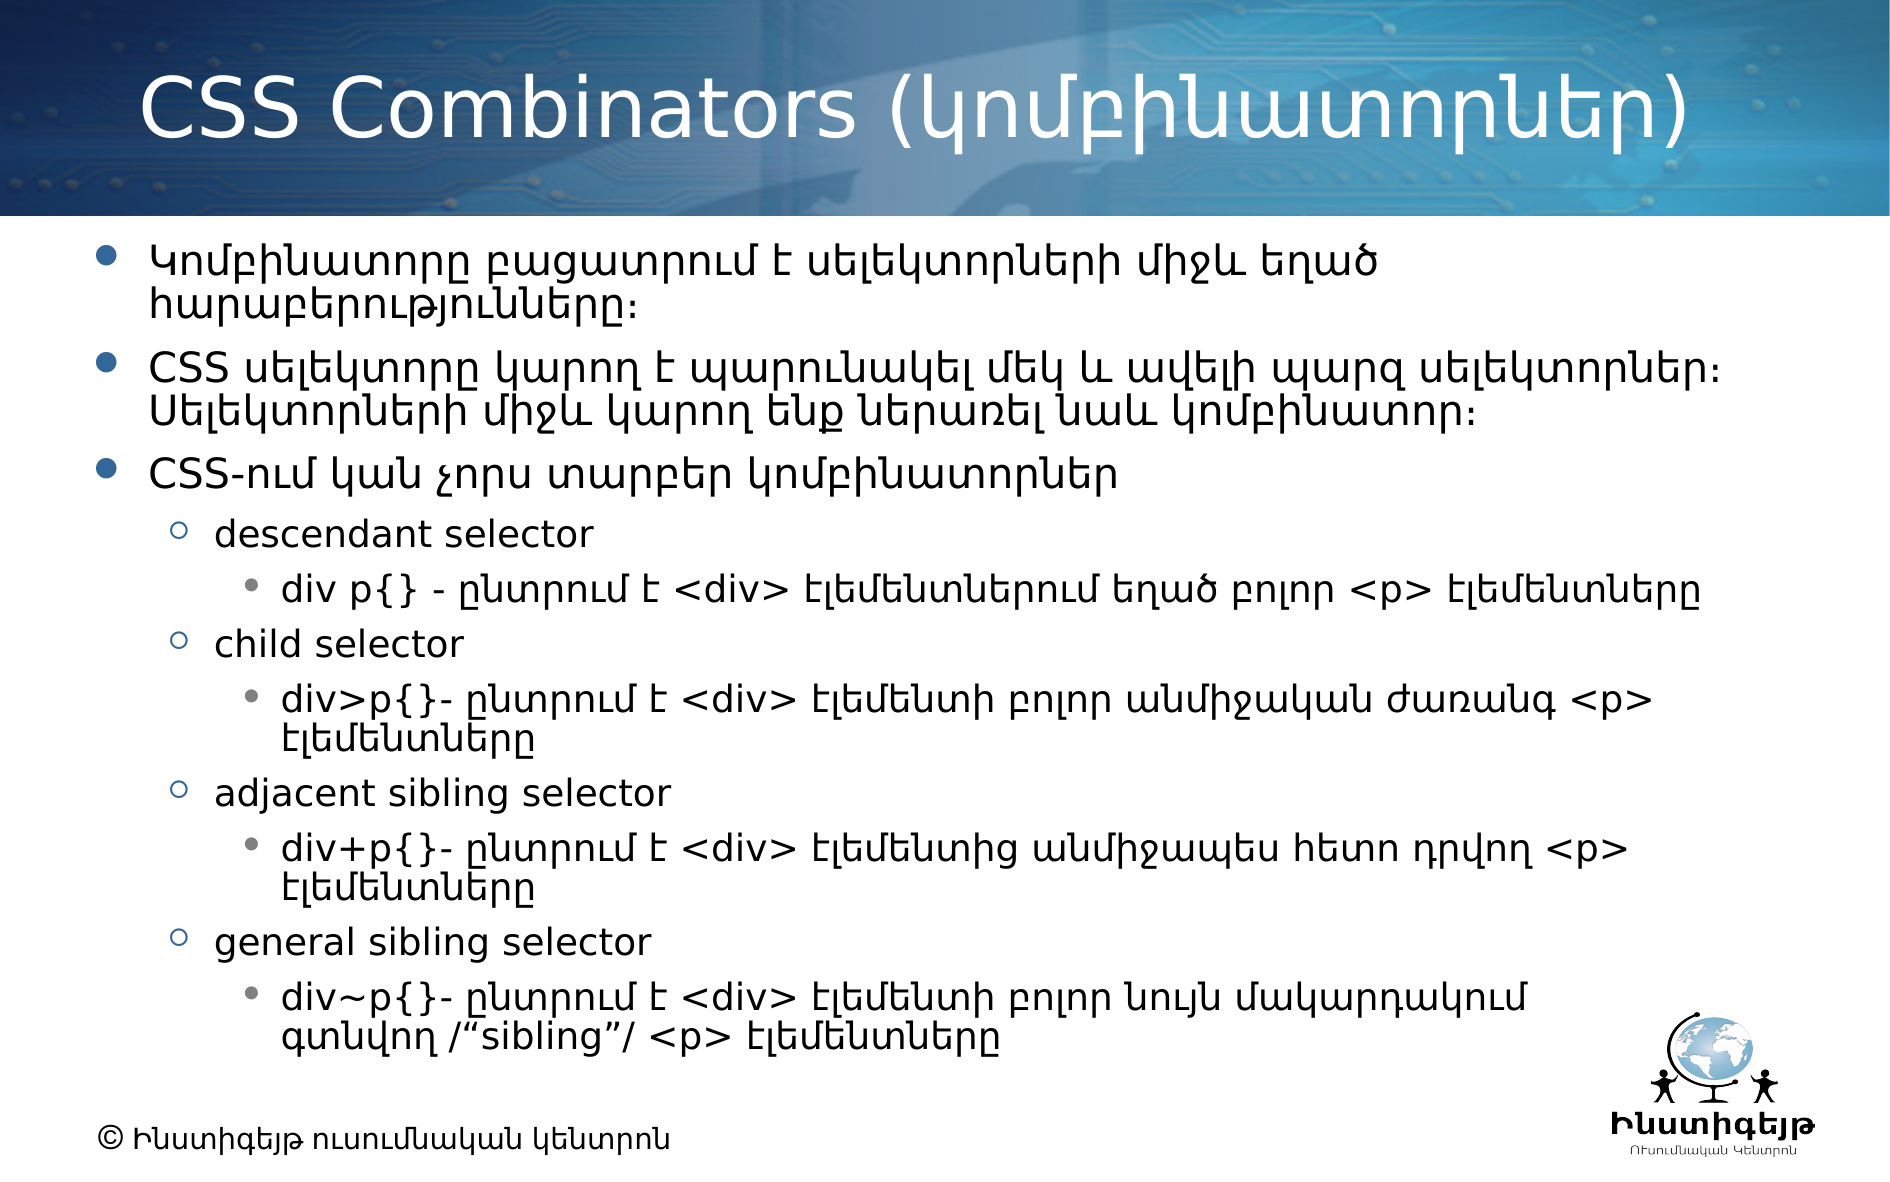

CSS Combinators (կոմբինատորներ)
# Կոմբինատորը բացատրում է սելեկտորների միջև եղած հարաբերությունները։
CSS սելեկտորը կարող է պարունակել մեկ և ավելի պարզ սելեկտորներ։ Սելեկտորների միջև կարող ենք ներառել նաև կոմբինատոր։
CSS-ում կան չորս տարբեր կոմբինատորներ
descendant selector
div p{} - ընտրում է <div> էլեմենտներում եղած բոլոր <p> էլեմենտները
child selector
div>p{}- ընտրում է <div> էլեմենտի բոլոր անմիջական ժառանգ <p> էլեմենտները
adjacent sibling selector
div+p{}- ընտրում է <div> էլեմենտից անմիջապես հետո դրվող <p> էլեմենտները
general sibling selector
div~p{}- ընտրում է <div> էլեմենտի բոլոր նույն մակարդակում գտնվող /“sibling”/ <p> էլեմենտները